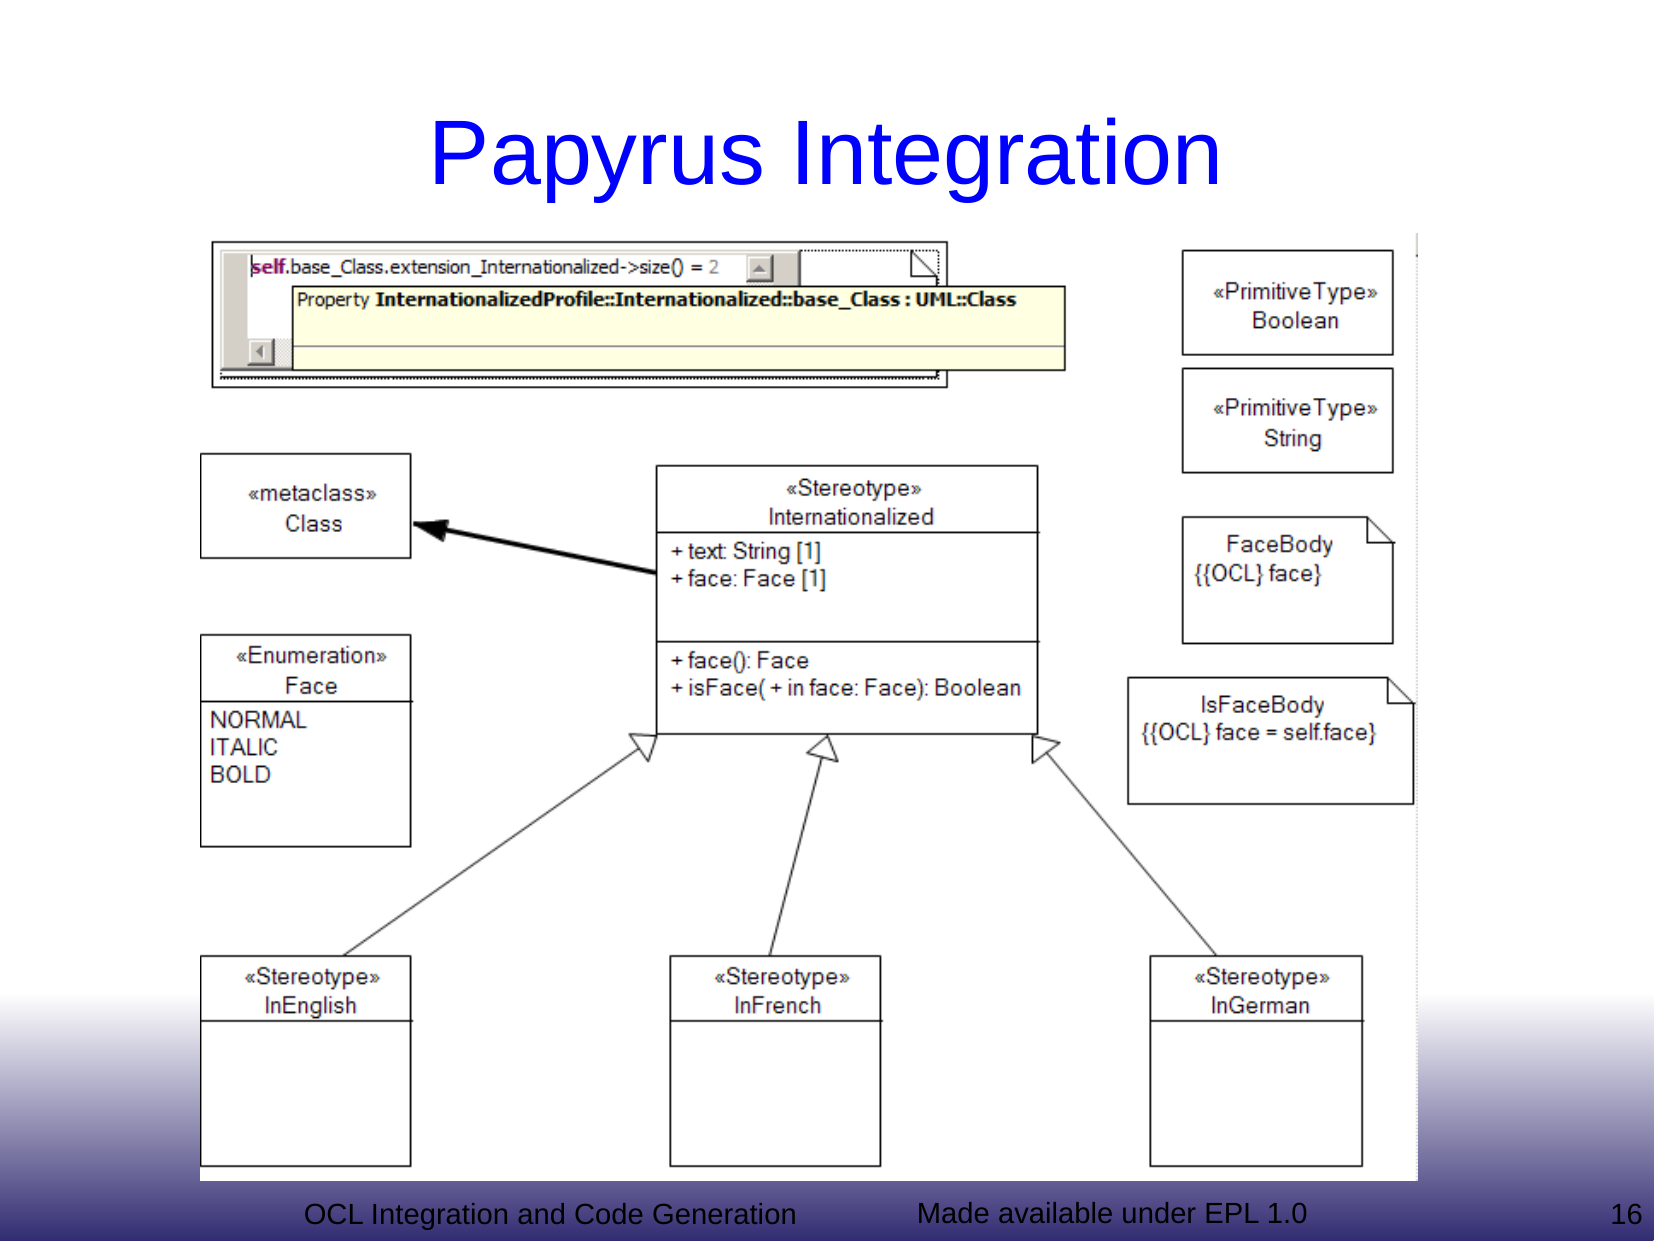

# Papyrus Integration
OCL Integration and Code Generation
16